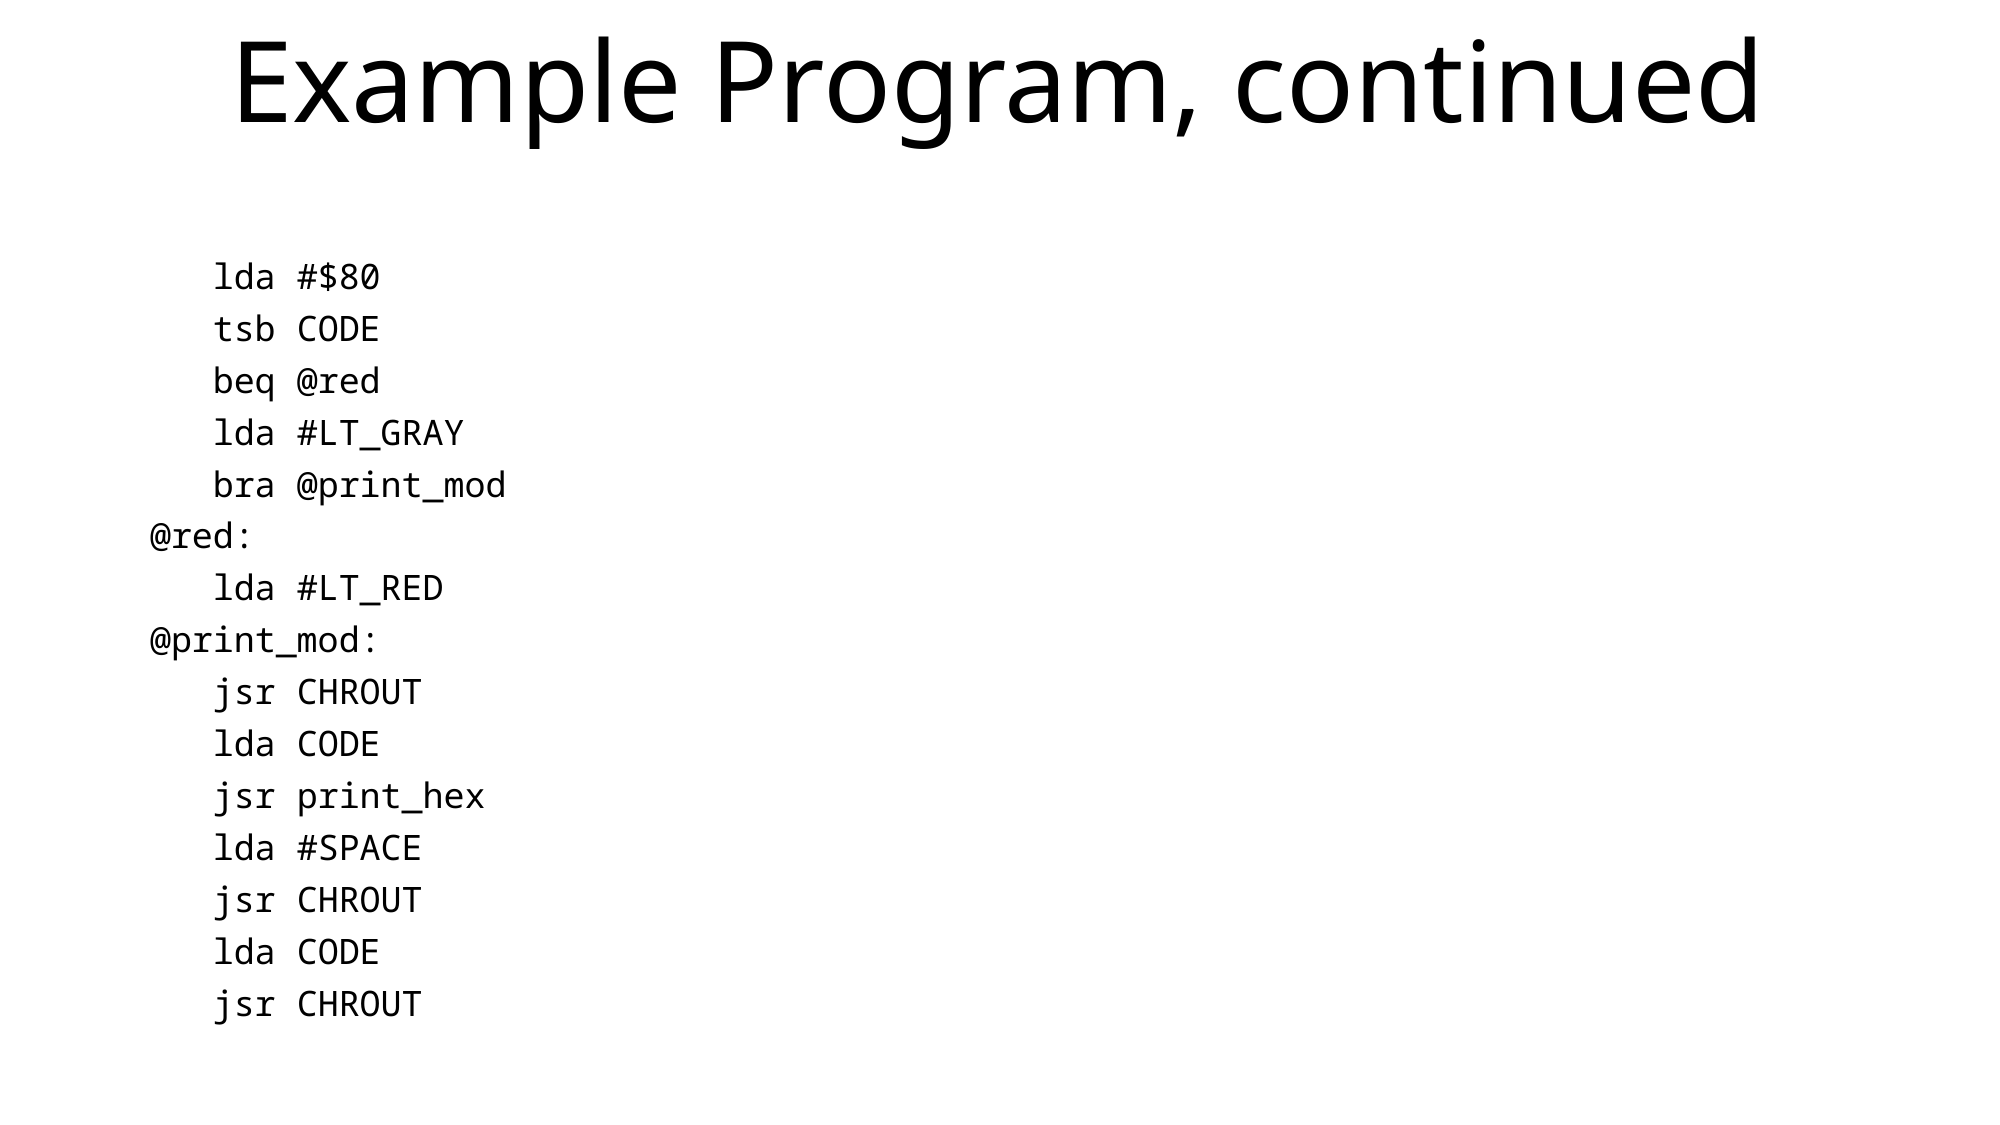

Example Program, continued
# lda #$80
 tsb CODE
 beq @red
 lda #LT_GRAY
 bra @print_mod
@red:
 lda #LT_RED
@print_mod:
 jsr CHROUT
 lda CODE
 jsr print_hex
 lda #SPACE
 jsr CHROUT
 lda CODE
 jsr CHROUT